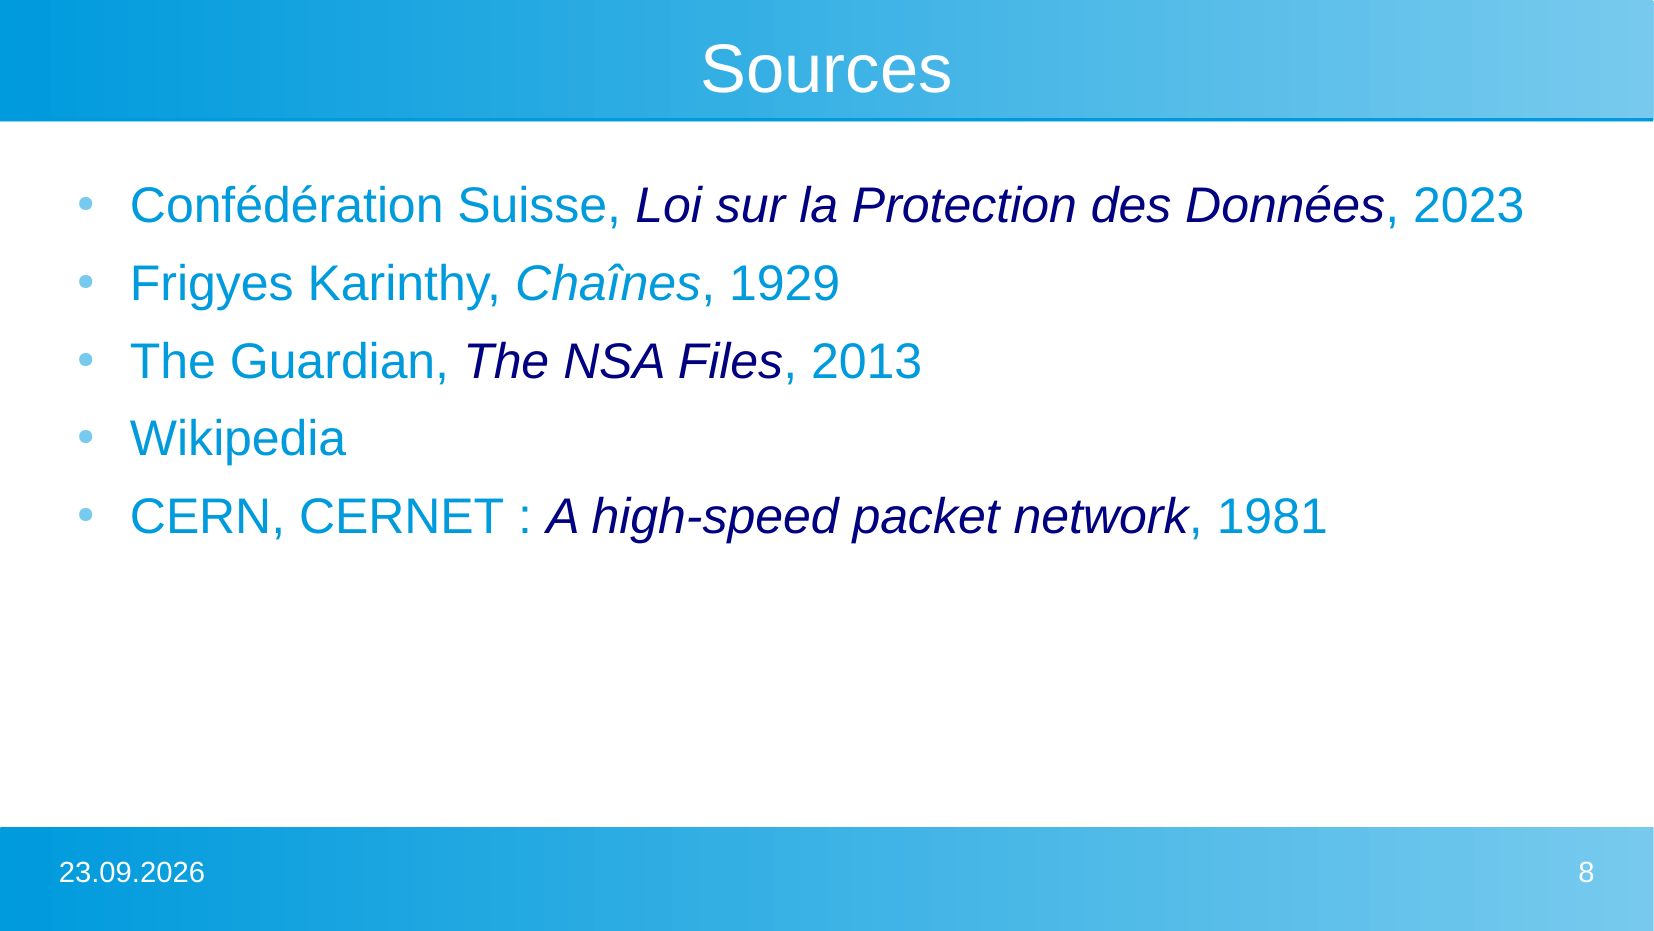

# Sources
Confédération Suisse, Loi sur la Protection des Données, 2023
Frigyes Karinthy, Chaînes, 1929
The Guardian, The NSA Files, 2013
Wikipedia
CERN, CERNET : A high-speed packet network, 1981
8